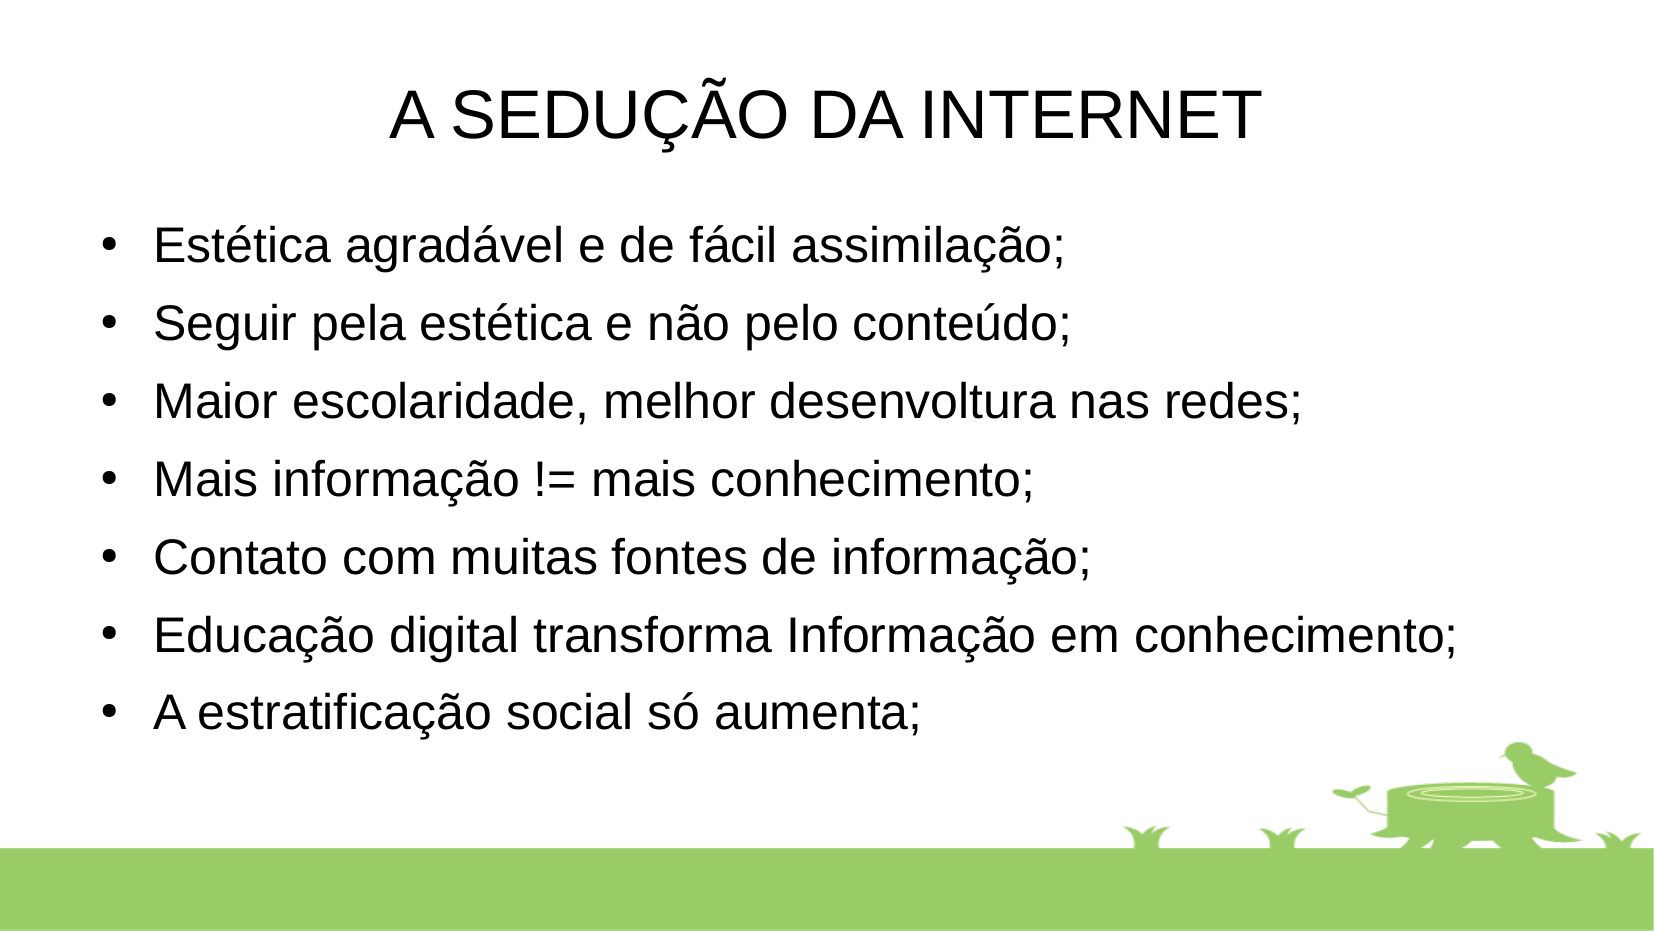

# A SEDUÇÃO DA INTERNET
Estética agradável e de fácil assimilação;
Seguir pela estética e não pelo conteúdo;
Maior escolaridade, melhor desenvoltura nas redes;
Mais informação != mais conhecimento;
Contato com muitas fontes de informação;
Educação digital transforma Informação em conhecimento;
A estratificação social só aumenta;